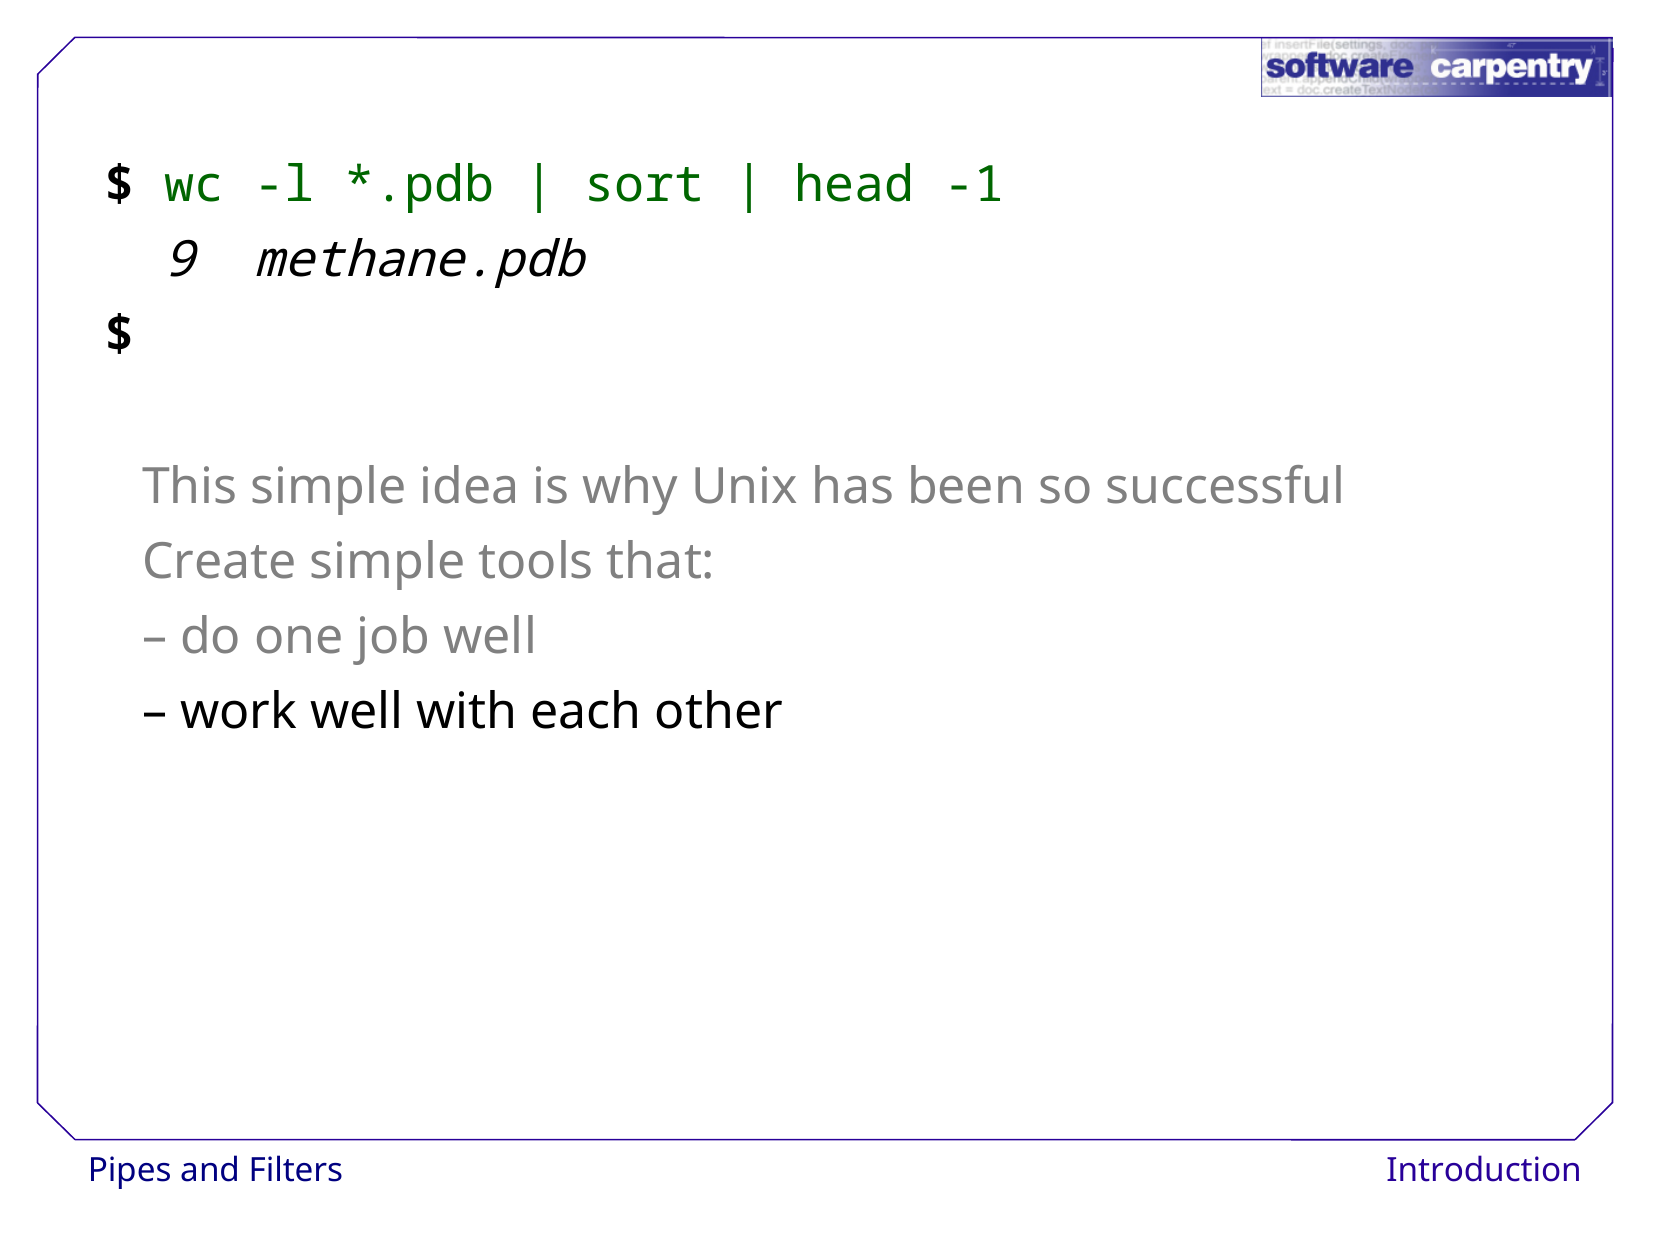

$ wc -l *.pdb | sort | head -1
 9 methane.pdb
$
This simple idea is why Unix has been so successful
Create simple tools that:
– do one job well
– work well with each other